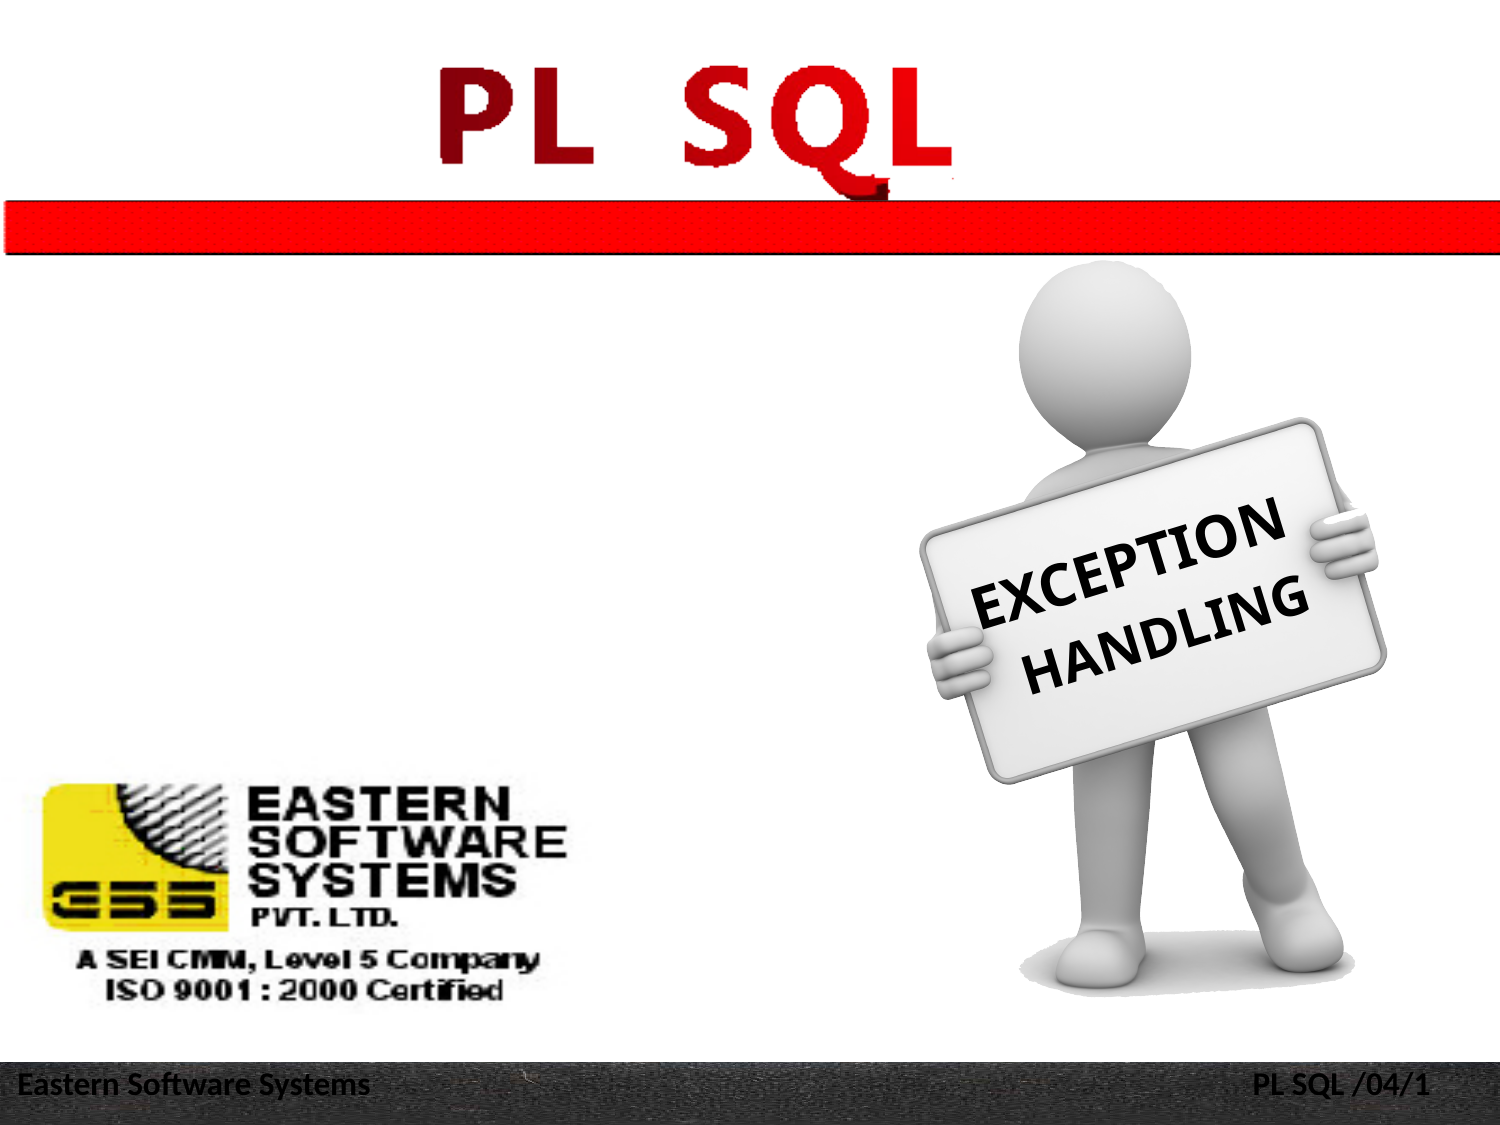

EXCEPTION
 HANDLING
Eastern Software Systems
 PL SQL /04/1